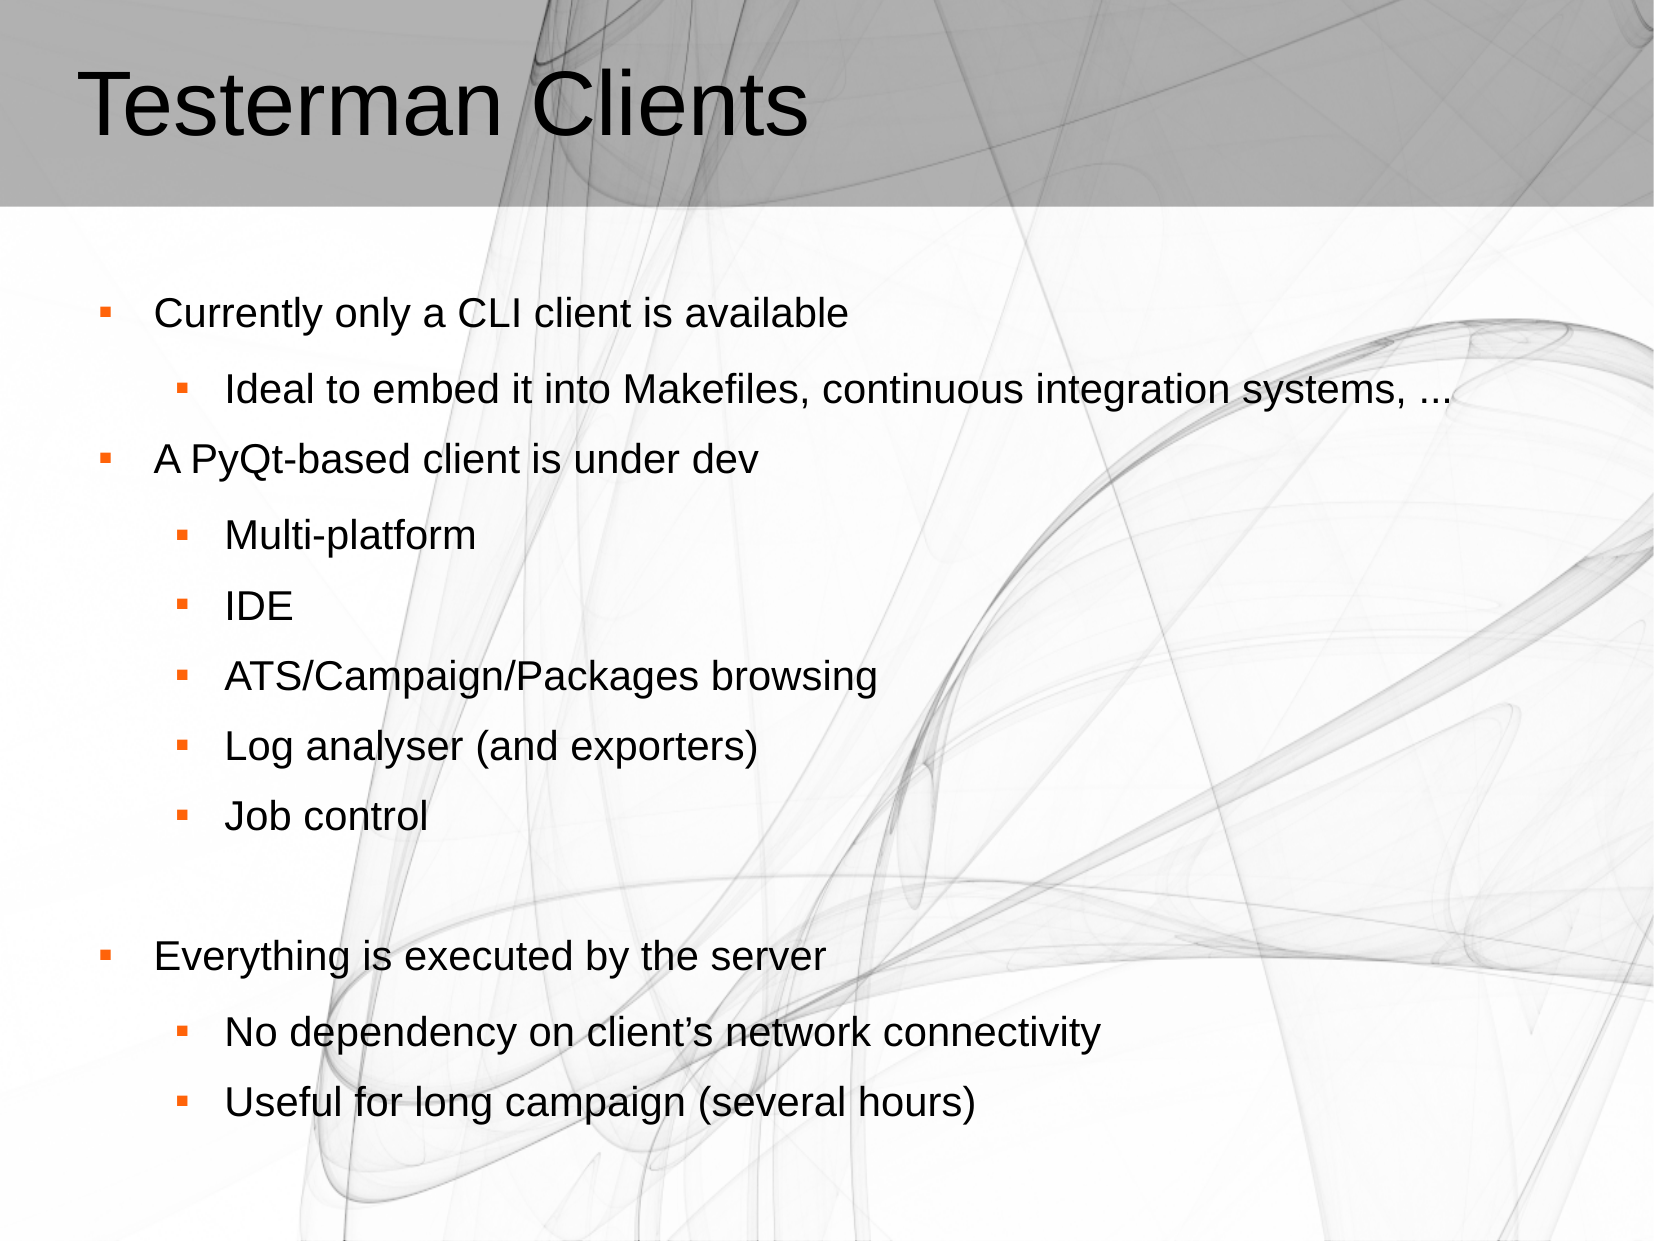

# Testerman Clients
Currently only a CLI client is available
Ideal to embed it into Makefiles, continuous integration systems, ...
A PyQt-based client is under dev
Multi-platform
IDE
ATS/Campaign/Packages browsing
Log analyser (and exporters)
Job control
Everything is executed by the server
No dependency on client’s network connectivity
Useful for long campaign (several hours)